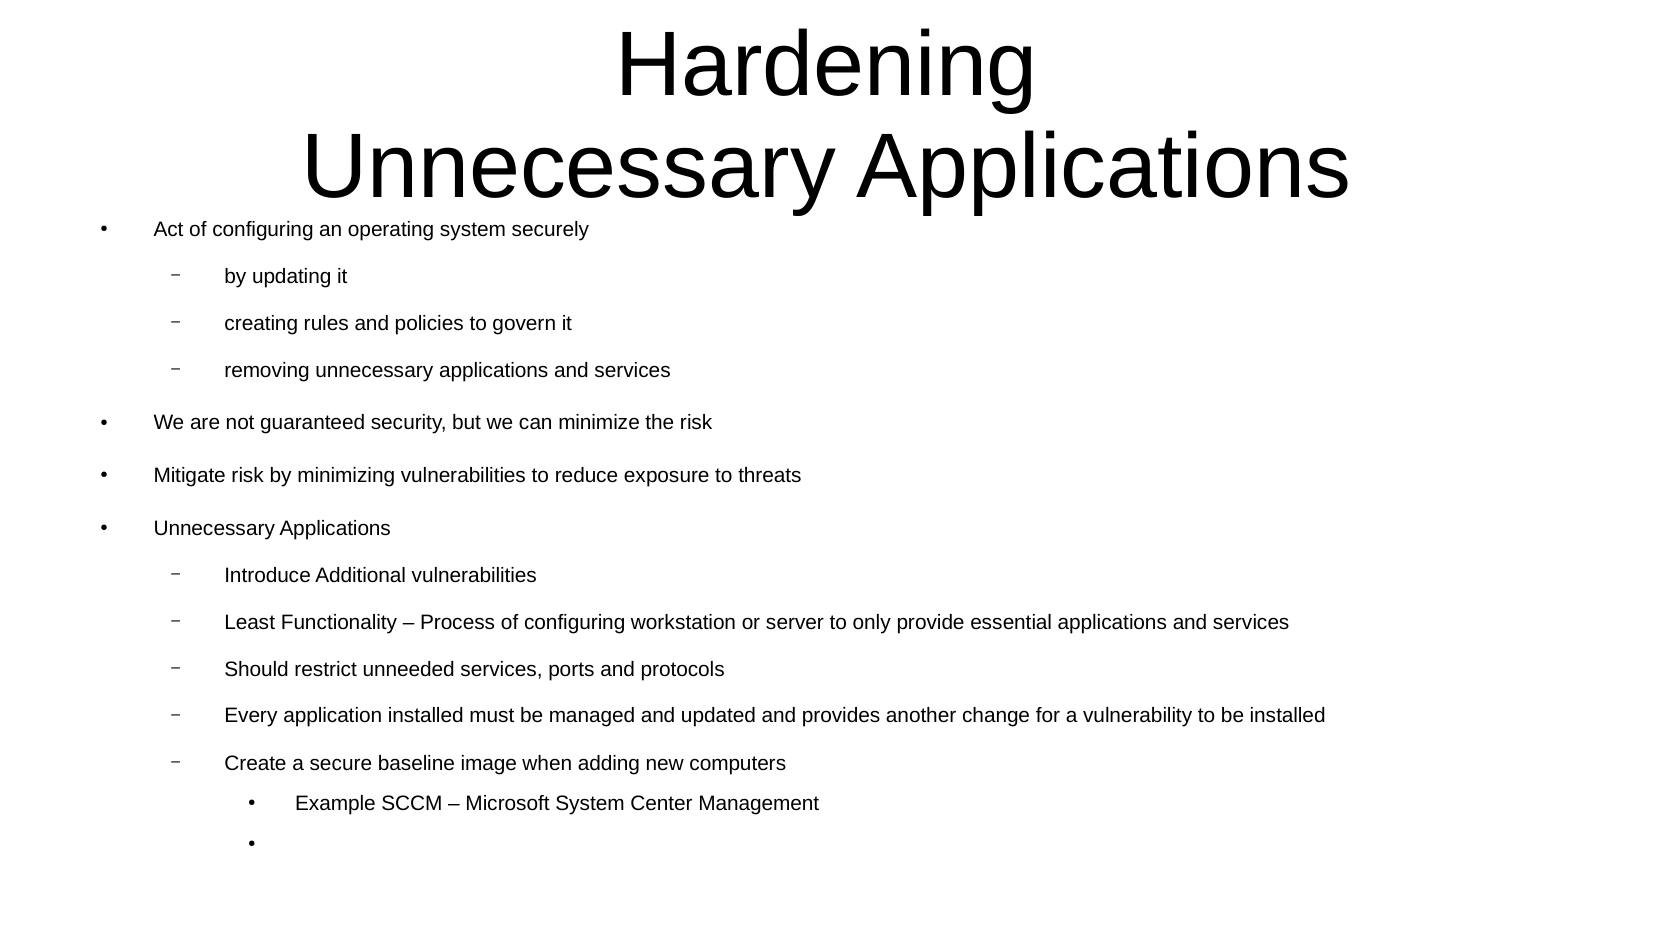

# Hardening Unnecessary Applications
Act of configuring an operating system securely
by updating it
creating rules and policies to govern it
removing unnecessary applications and services
We are not guaranteed security, but we can minimize the risk
Mitigate risk by minimizing vulnerabilities to reduce exposure to threats
Unnecessary Applications
Introduce Additional vulnerabilities
Least Functionality – Process of configuring workstation or server to only provide essential applications and services
Should restrict unneeded services, ports and protocols
Every application installed must be managed and updated and provides another change for a vulnerability to be installed
Create a secure baseline image when adding new computers
Example SCCM – Microsoft System Center Management